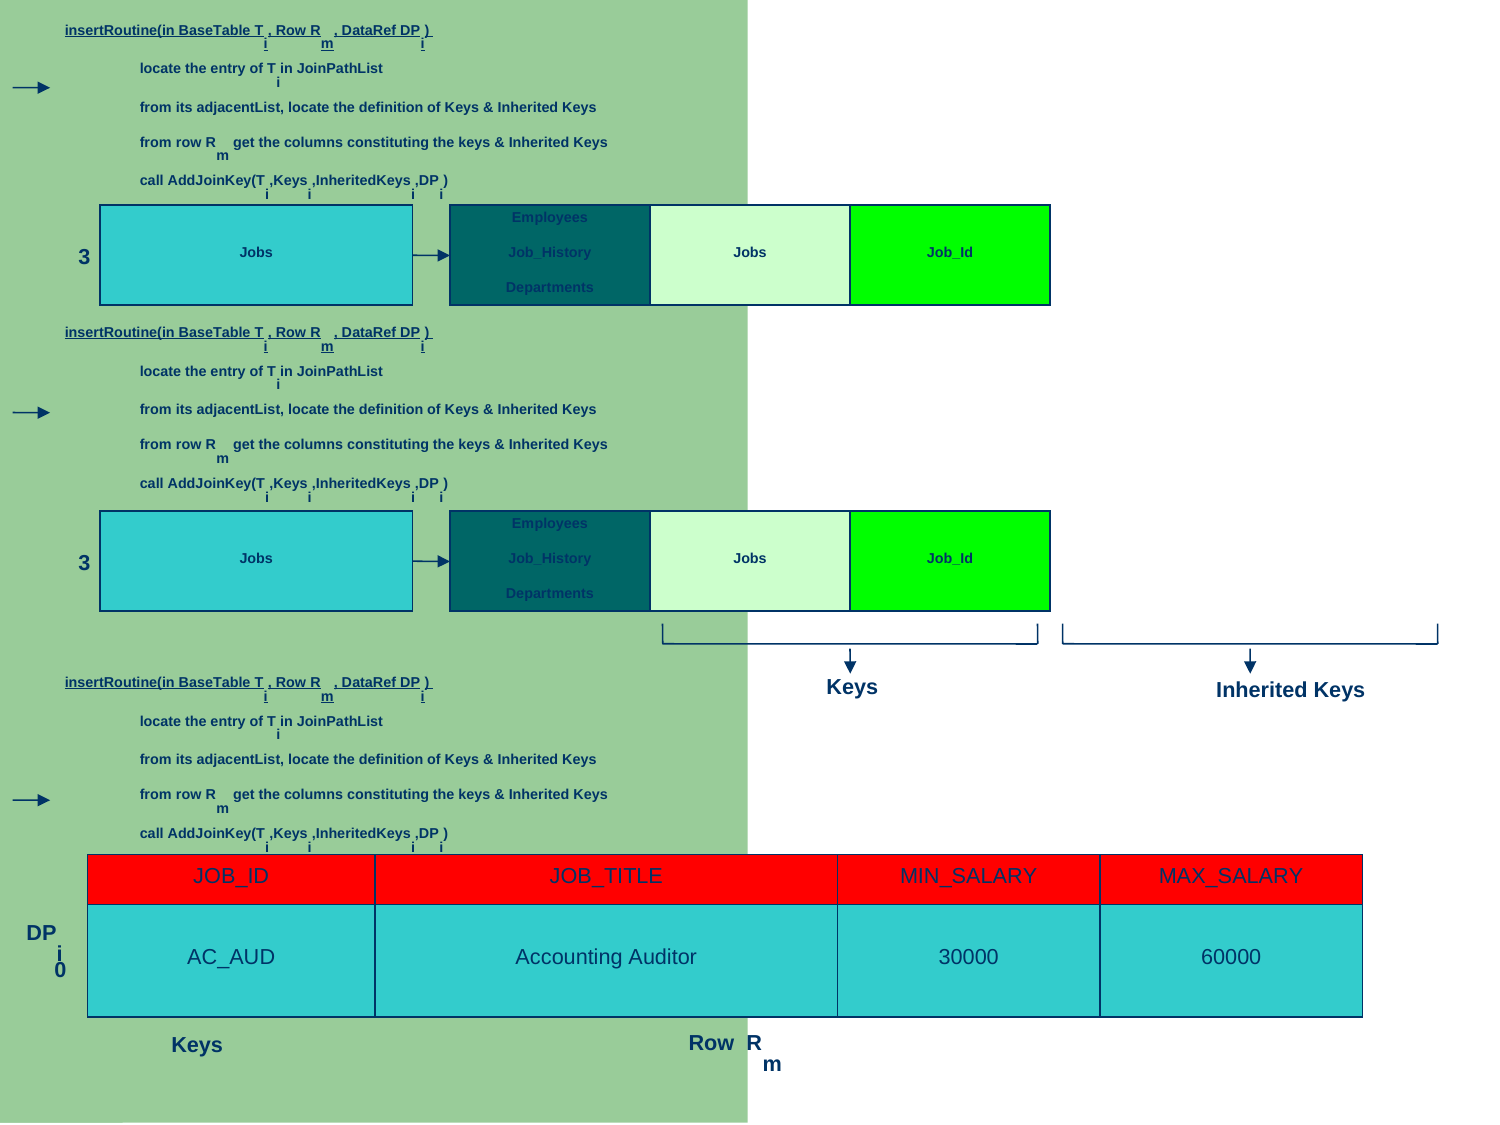

insertRoutine(in BaseTable Ti, Row Rm, DataRef DPi)
locate the entry of Tiin JoinPathList
from its adjacentList, locate the definition of Keys & Inherited Keys
from row Rm get the columns constituting the keys & Inherited Keys
call AddJoinKey(Ti,Keysi,InheritedKeysi,DPi)
Jobs
Employees
Job_History
Departments
Jobs
Job_Id
3
insertRoutine(in BaseTable Ti, Row Rm, DataRef DPi)
locate the entry of Tiin JoinPathList
from its adjacentList, locate the definition of Keys & Inherited Keys
from row Rm get the columns constituting the keys & Inherited Keys
call AddJoinKey(Ti,Keysi,InheritedKeysi,DPi)
Jobs
Employees
Job_History
Departments
Jobs
Job_Id
3
Keys
insertRoutine(in BaseTable Ti, Row Rm, DataRef DPi)
locate the entry of Tiin JoinPathList
from its adjacentList, locate the definition of Keys & Inherited Keys
from row Rm get the columns constituting the keys & Inherited Keys
call AddJoinKey(Ti,Keysi,InheritedKeysi,DPi)
Inherited Keys
JOB_ID
JOB_TITLE
MIN_SALARY
MAX_SALARY
AC_AUD
Accounting Auditor
30000
60000
DPi
0
Row Rm
Keys